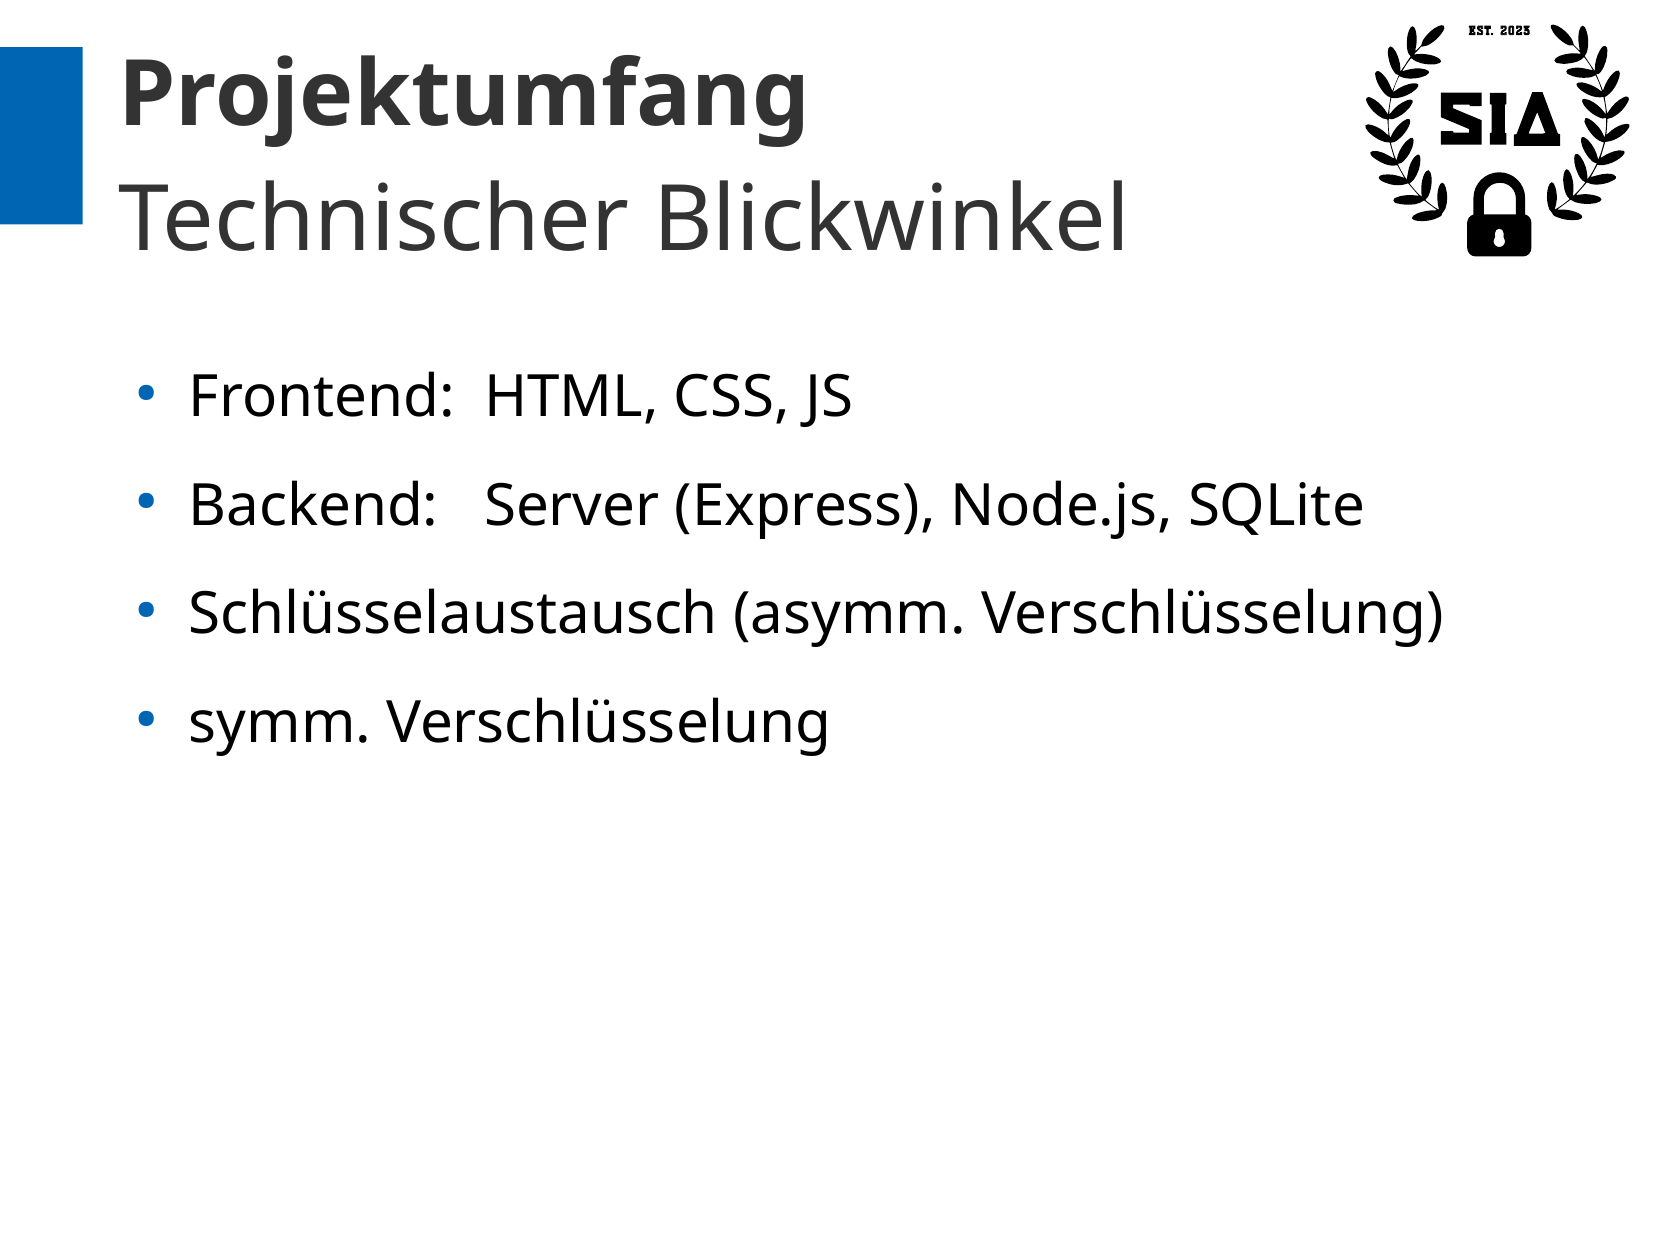

# Projektumfang Technischer Blickwinkel
Frontend:	HTML, CSS, JS
Backend:	Server (Express), Node.js, SQLite
Schlüsselaustausch (asymm. Verschlüsselung)
symm. Verschlüsselung